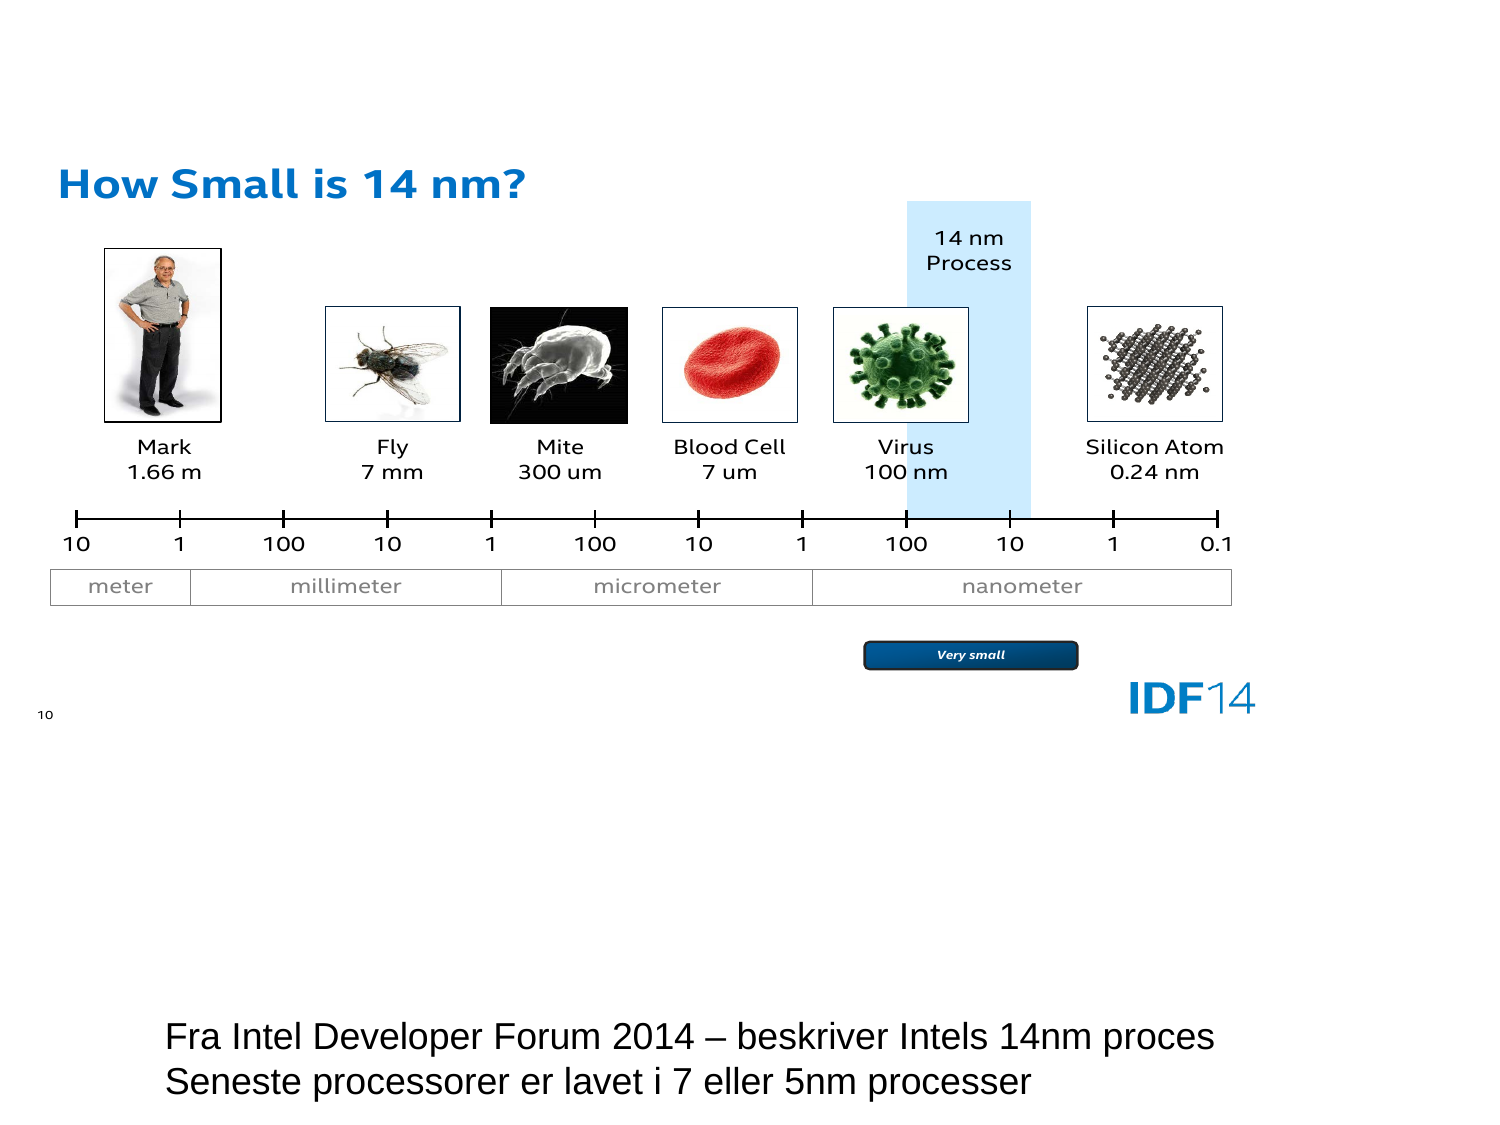

Fra Intel Developer Forum 2014 – beskriver Intels 14nm proces
Seneste processorer er lavet i 7 eller 5nm processer